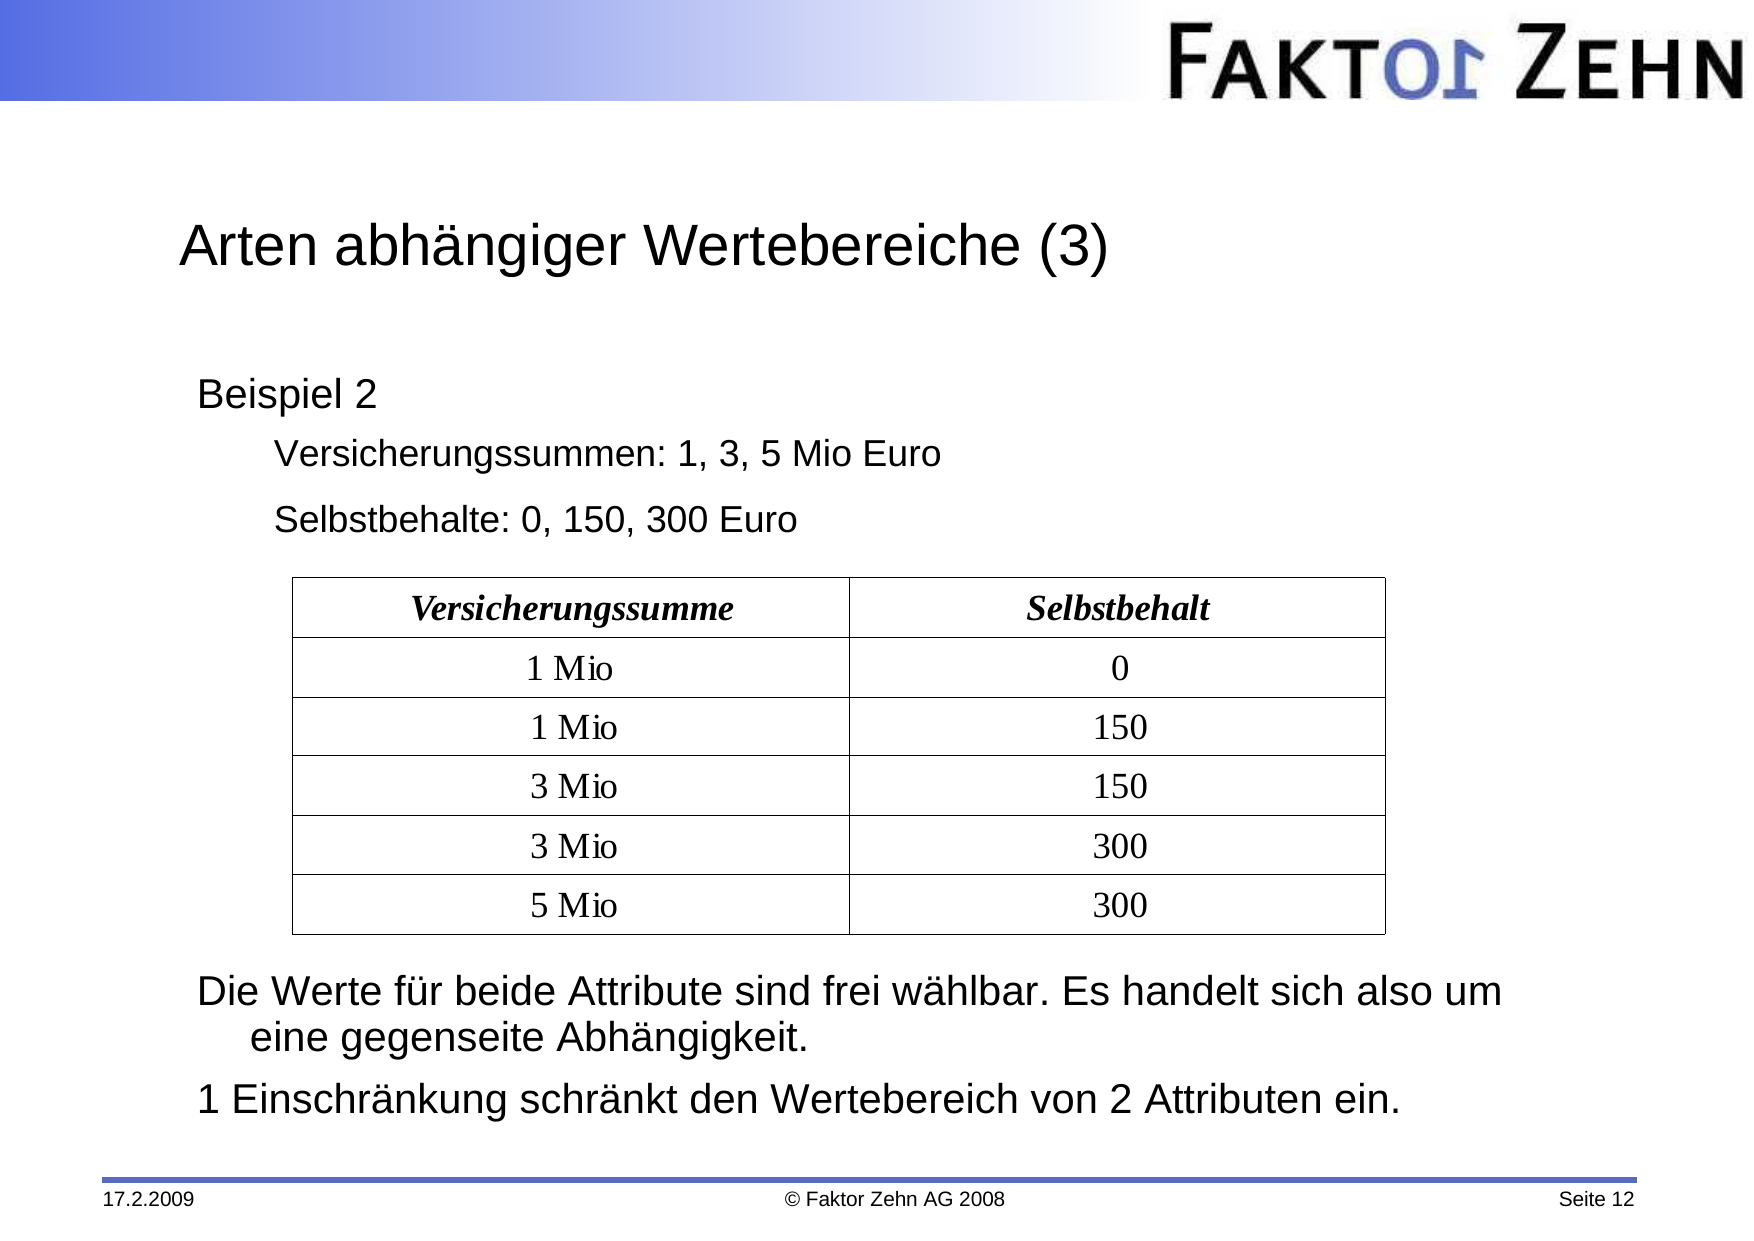

# Arten abhängiger Wertebereiche (3)
Beispiel 2
Versicherungssummen: 1, 3, 5 Mio Euro
Selbstbehalte: 0, 150, 300 Euro
Die Werte für beide Attribute sind frei wählbar. Es handelt sich also um eine gegenseite Abhängigkeit.
1 Einschränkung schränkt den Wertebereich von 2 Attributen ein.